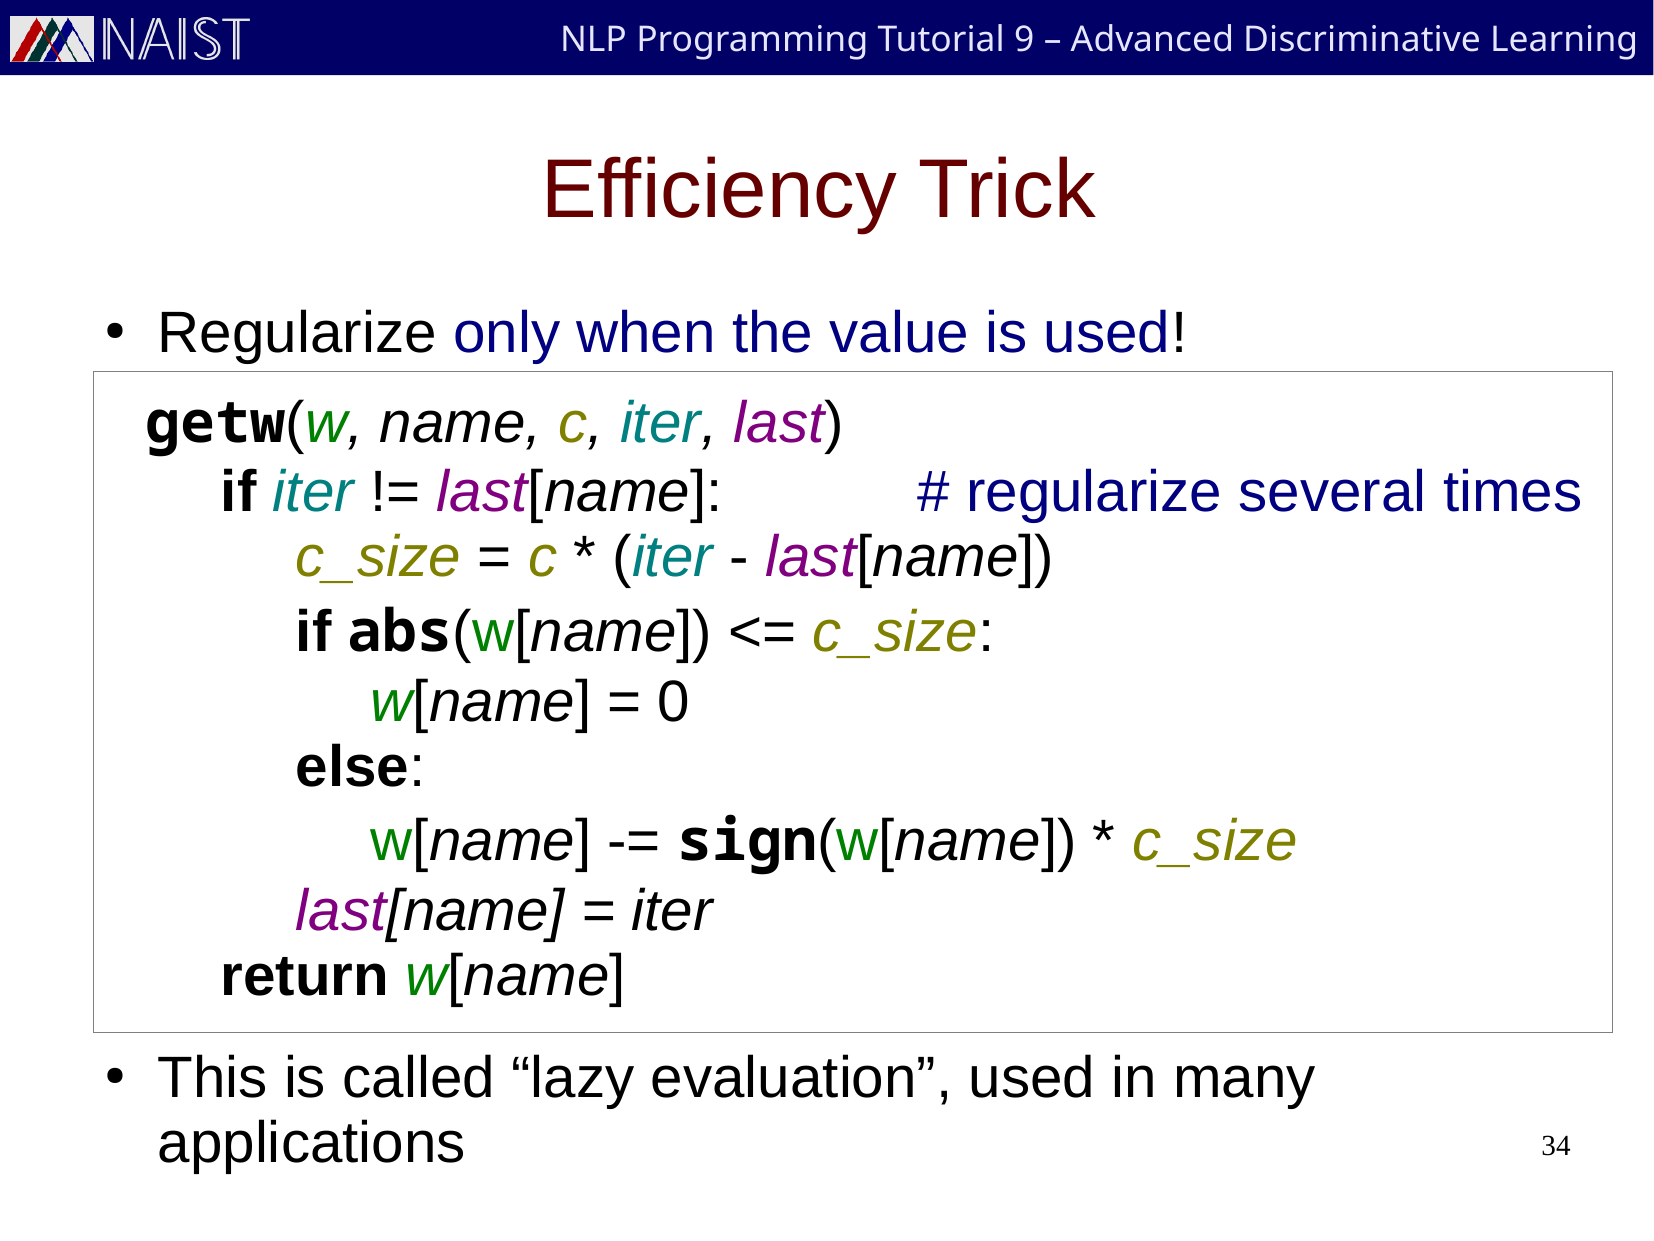

# Efficiency Trick
Regularize only when the value is used!
This is called “lazy evaluation”, used in many applications
getw(w, name, c, iter, last)
	if iter != last[name]: # regularize several times
		c_size = c * (iter - last[name])
		if abs(w[name]) <= c_size:
			w[name] = 0
		else:
			w[name] -= sign(w[name]) * c_size
		last[name] = iter
	return w[name]
34